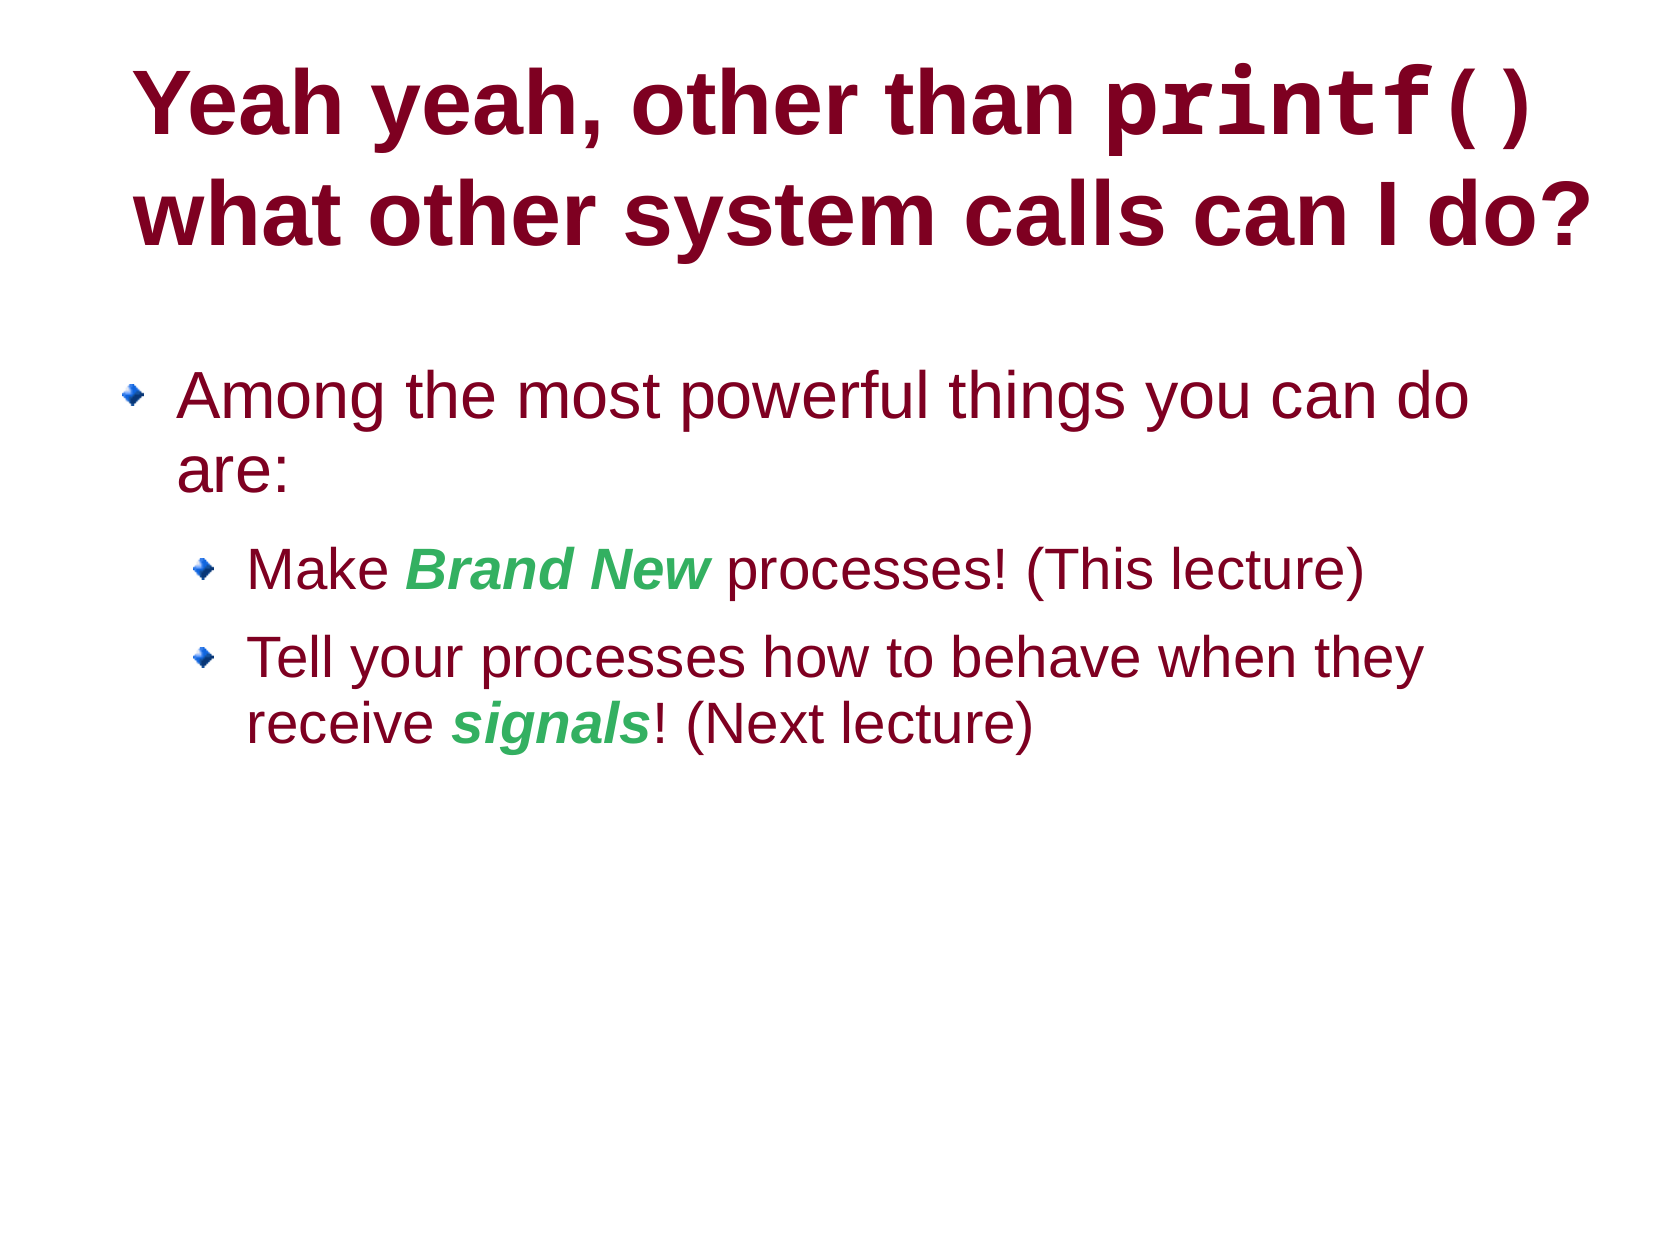

# Yeah yeah, other than printf() what other system calls can I do?
Among the most powerful things you can do are:
Make Brand New processes! (This lecture)
Tell your processes how to behave when they receive signals! (Next lecture)